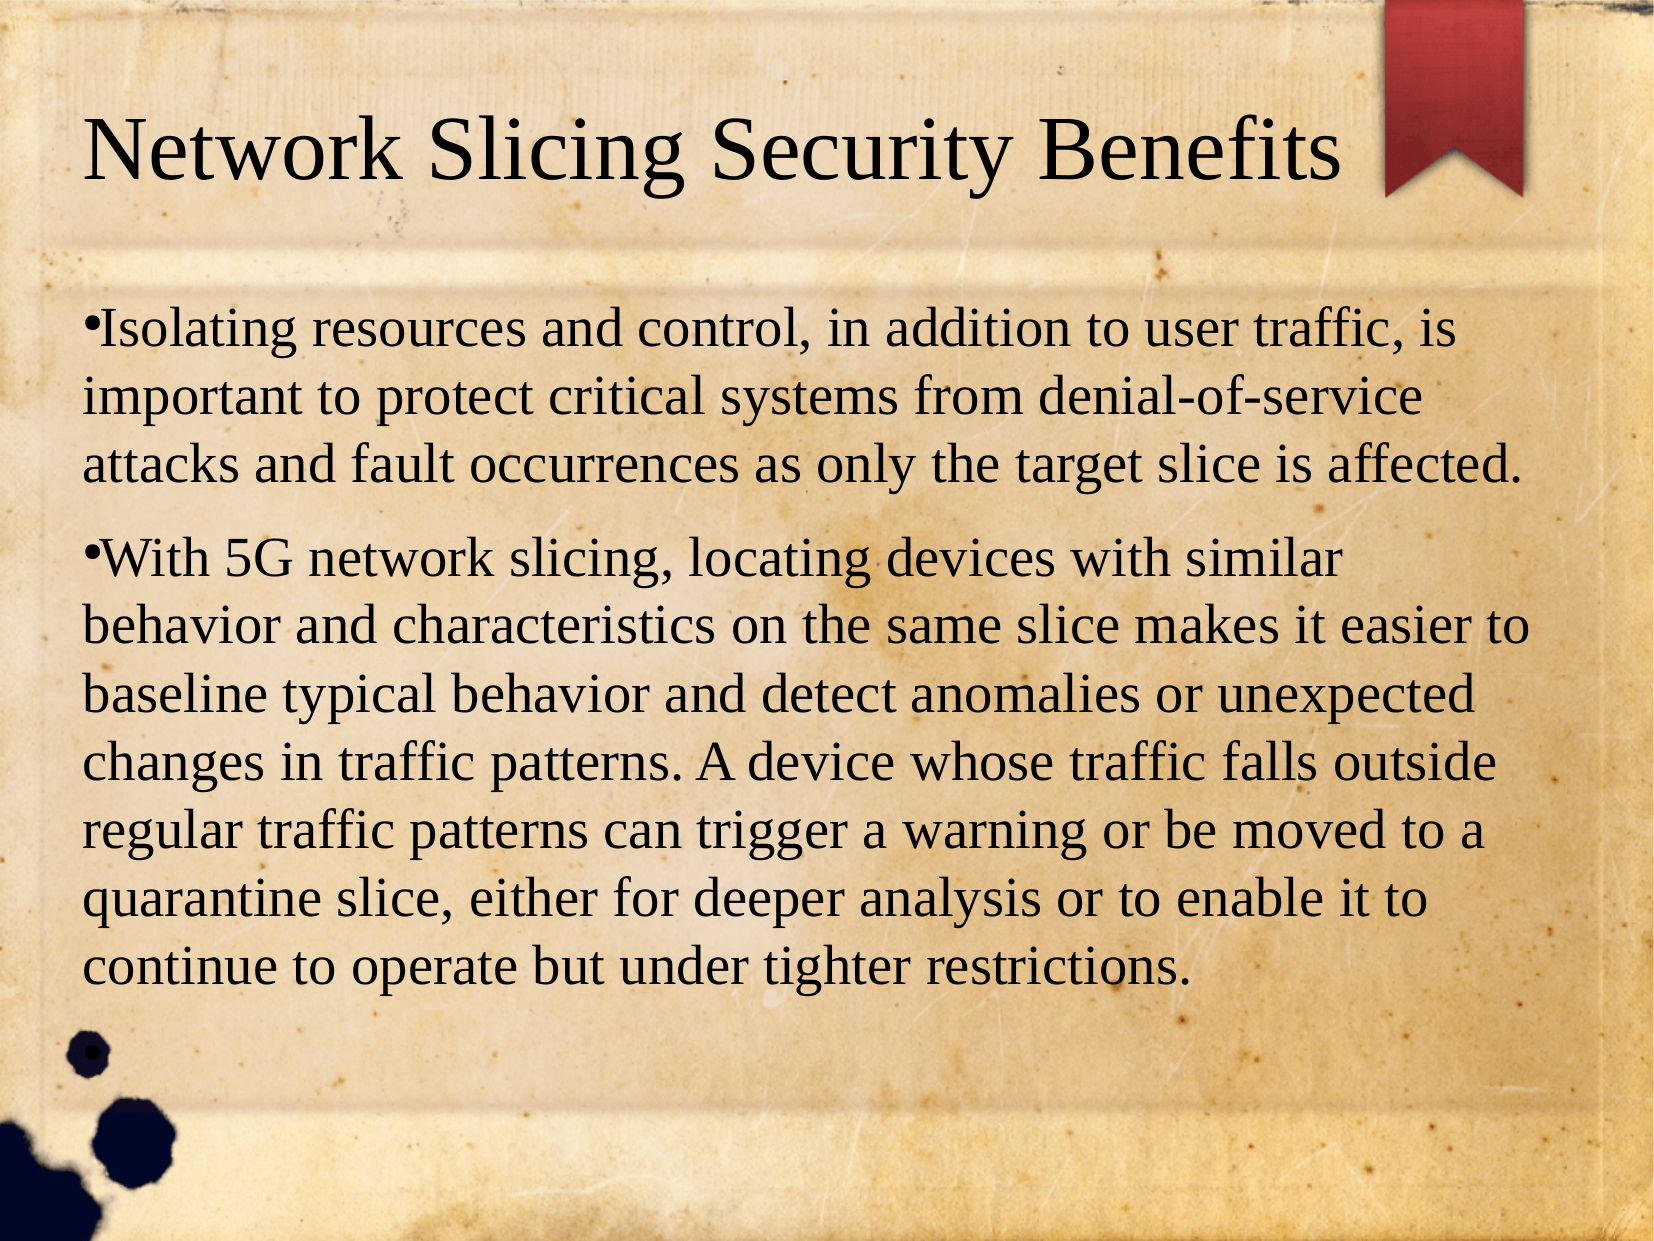

# Network Slicing Security Benefits
Isolating resources and control, in addition to user traffic, is important to protect critical systems from denial-of-service attacks and fault occurrences as only the target slice is affected.
With 5G network slicing, locating devices with similar behavior and characteristics on the same slice makes it easier to baseline typical behavior and detect anomalies or unexpected changes in traffic patterns. A device whose traffic falls outside regular traffic patterns can trigger a warning or be moved to a quarantine slice, either for deeper analysis or to enable it to continue to operate but under tighter restrictions.